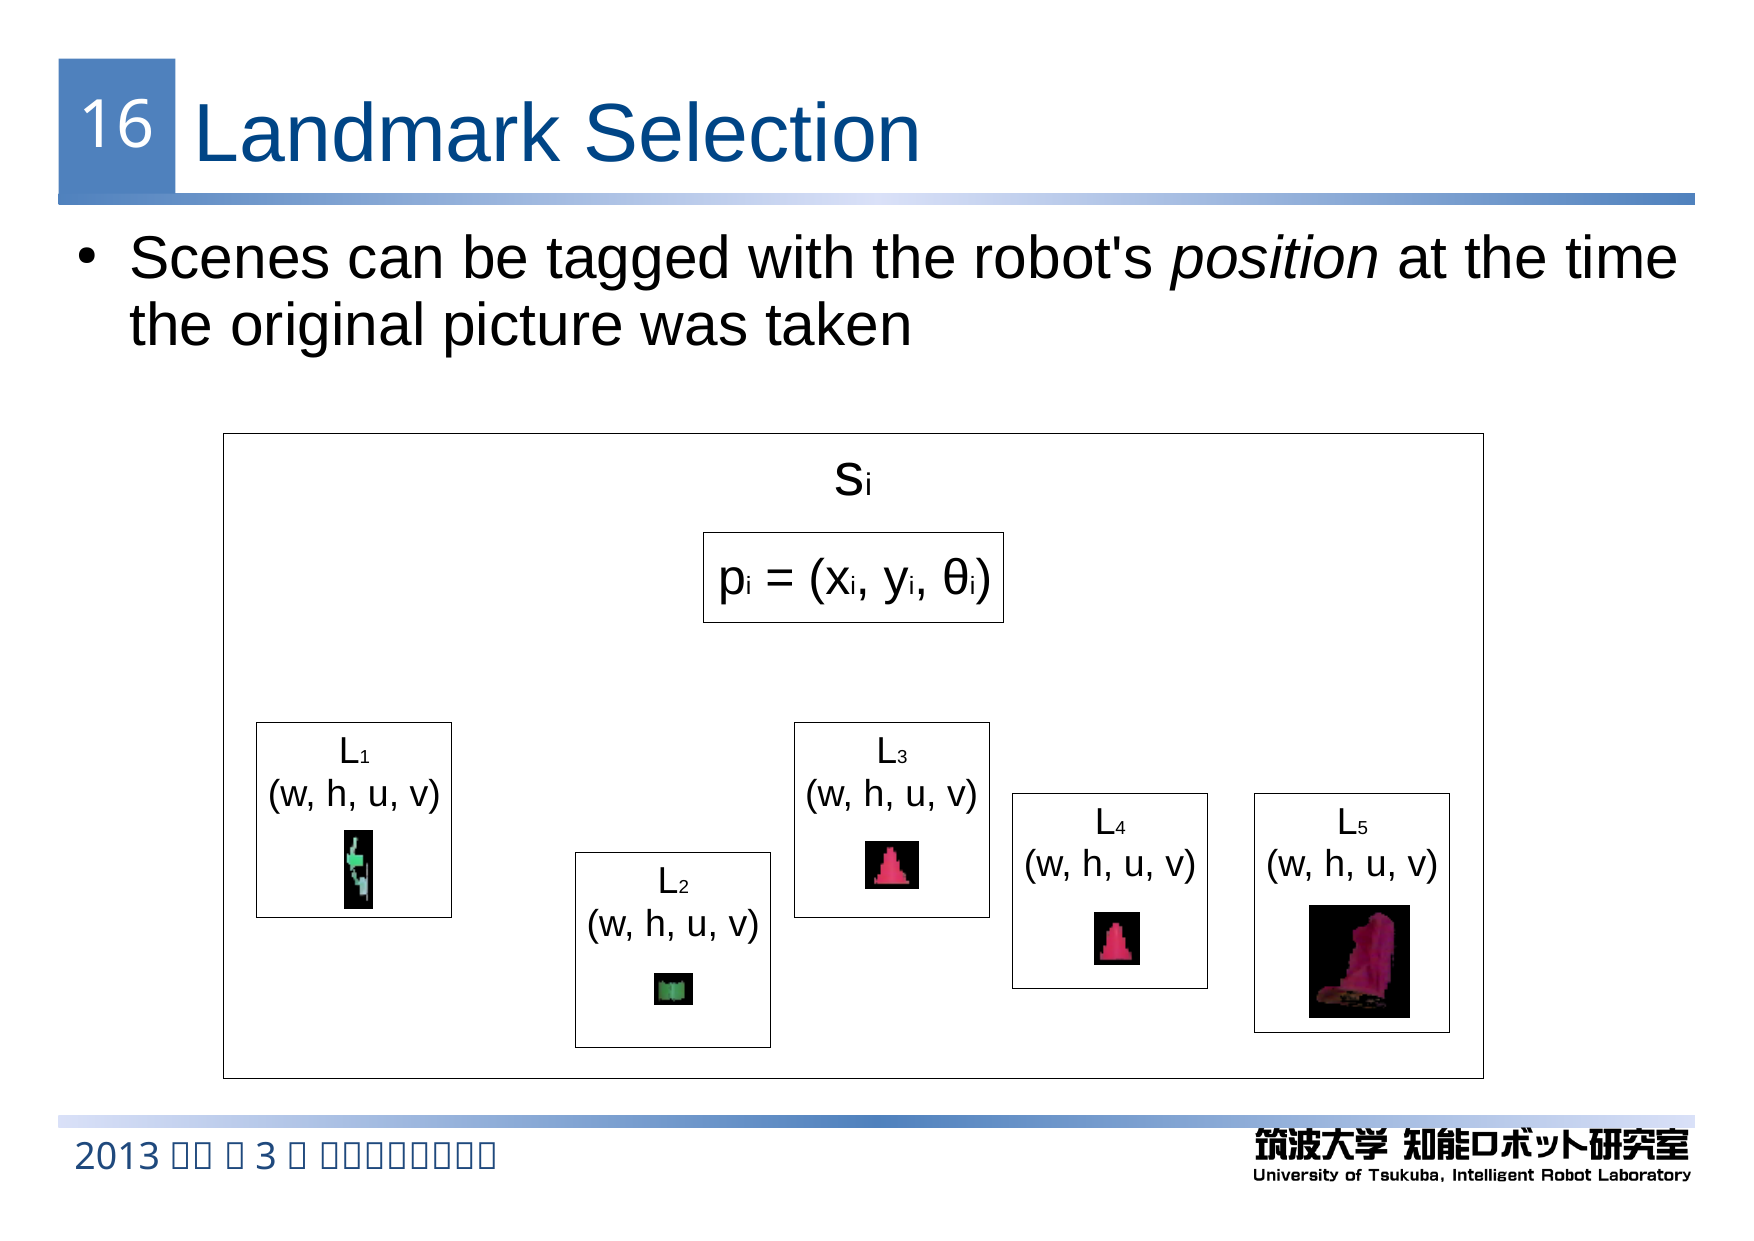

# Landmark Selection
Scenes can be tagged with the robot's position at the time the original picture was taken
si
pi = (xi, yi, θi)
L1
(w, h, u, v)
L3
(w, h, u, v)
L4
(w, h, u, v)
L5
(w, h, u, v)
L2
(w, h, u, v)